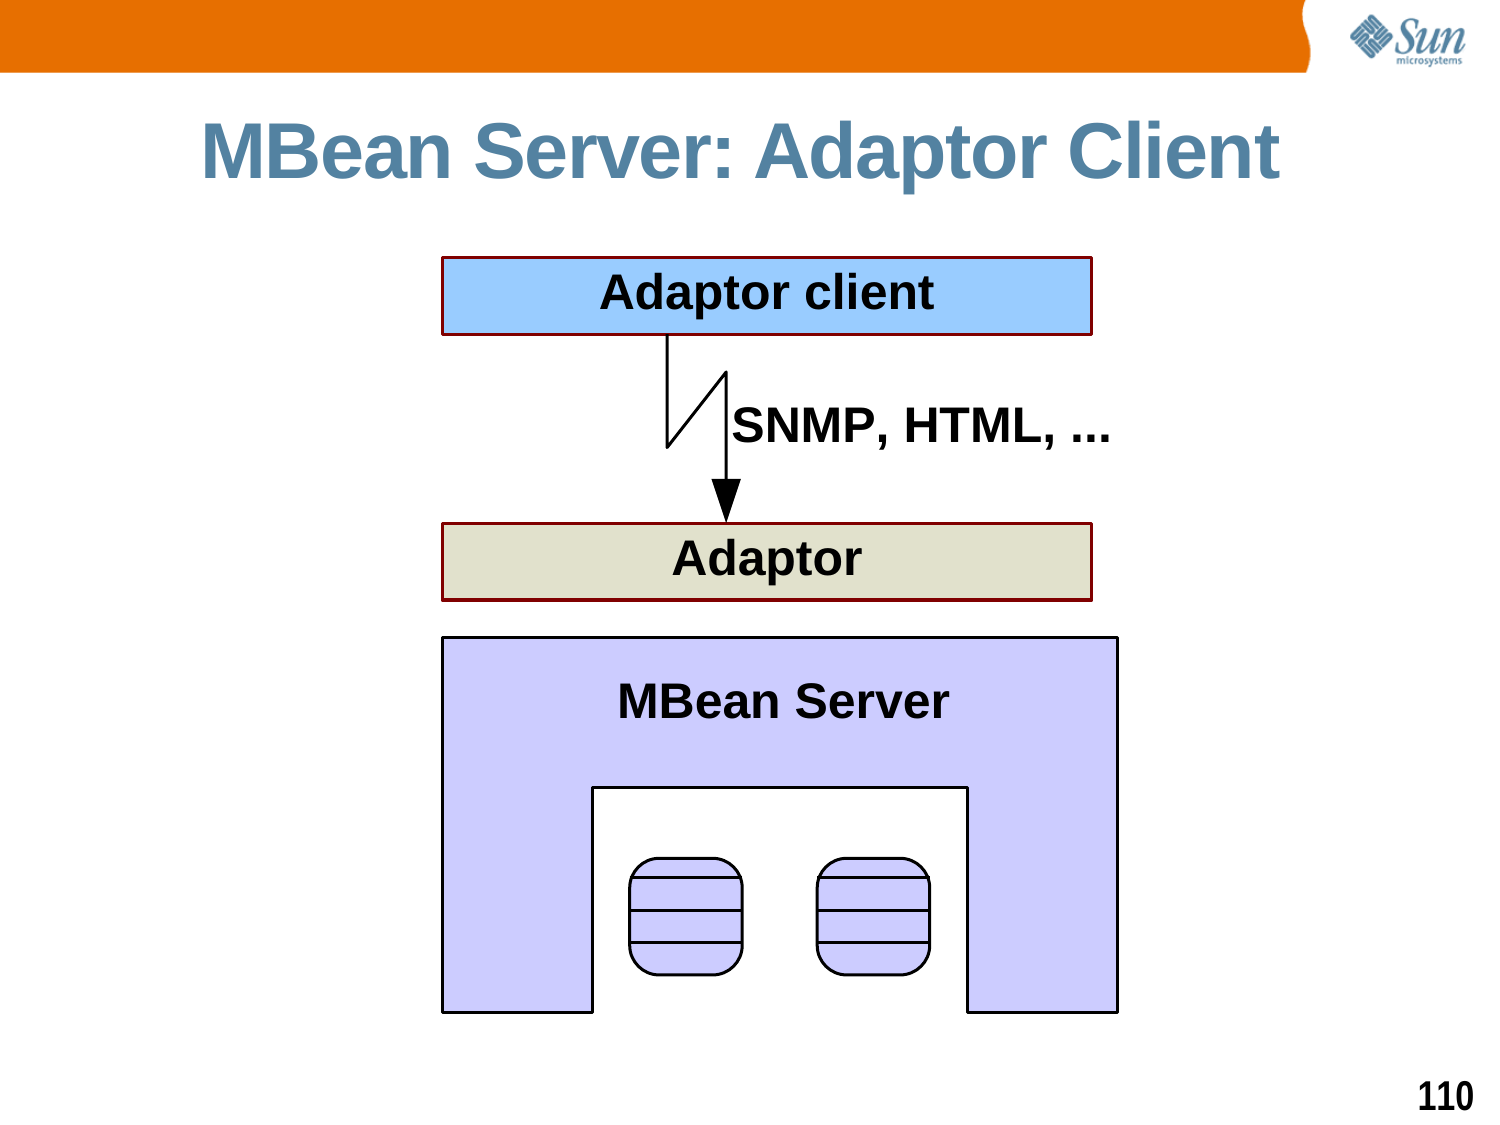

# MBean Server: Adaptor Client
Adaptor client
SNMP, HTML, ...
Adaptor
MBean Server